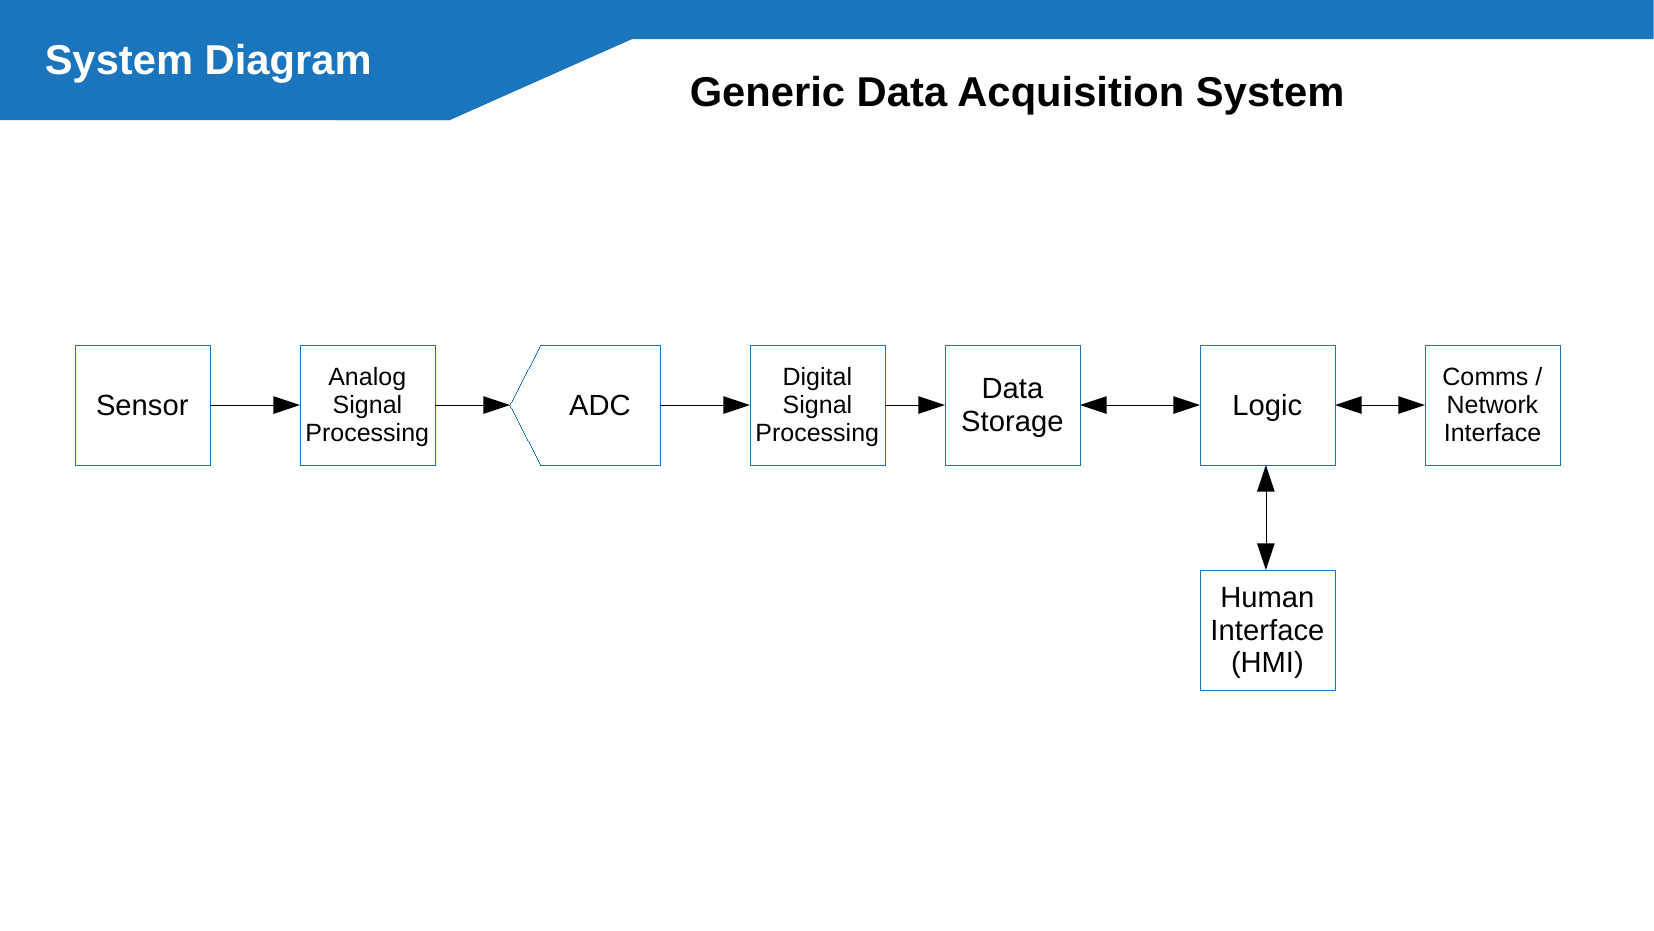

System Diagram
Generic Data Acquisition System
Sensor
Analog
Signal
Processing
ADC
Digital
Signal
Processing
Data
Storage
Logic
Comms /
Network
Interface
Human
Interface
(HMI)